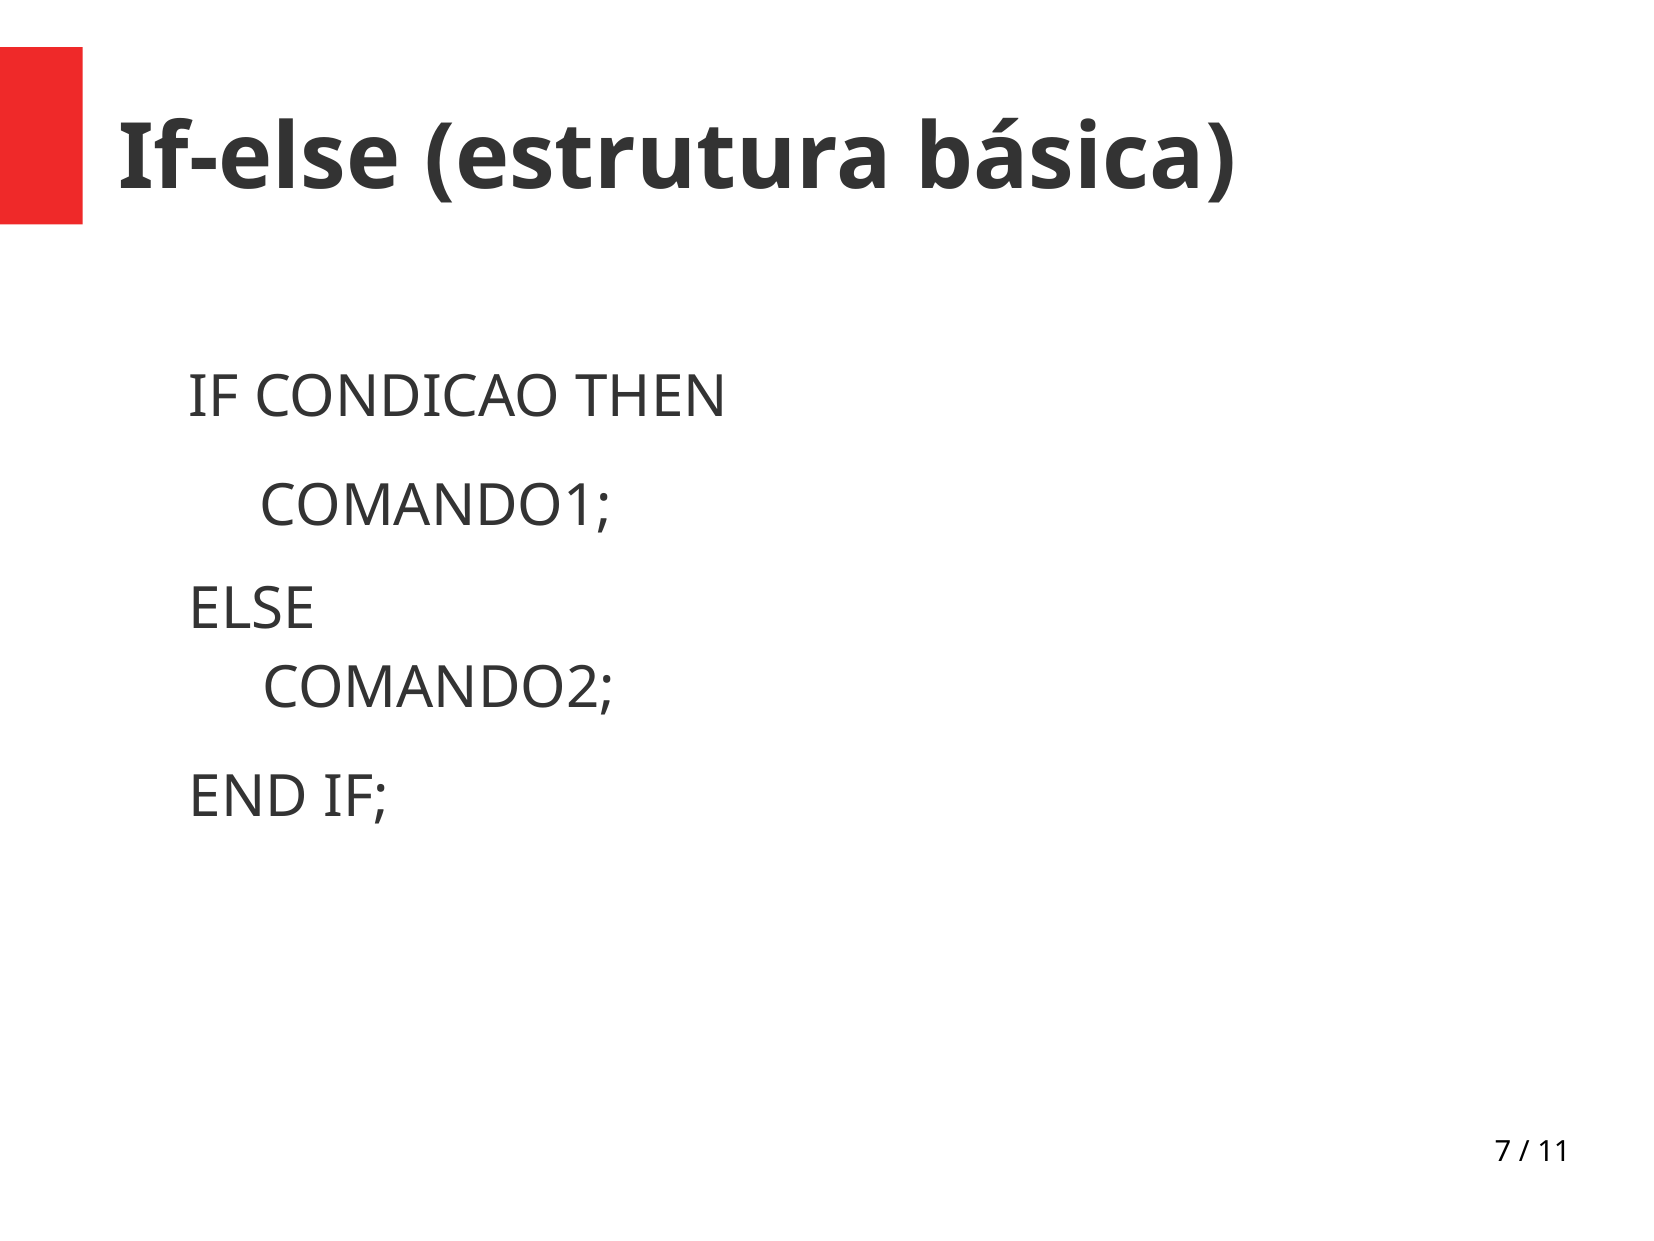

# If-else (estrutura básica)
IF CONDICAO THEN
COMANDO1;
ELSE
	COMANDO2;
END IF;
7